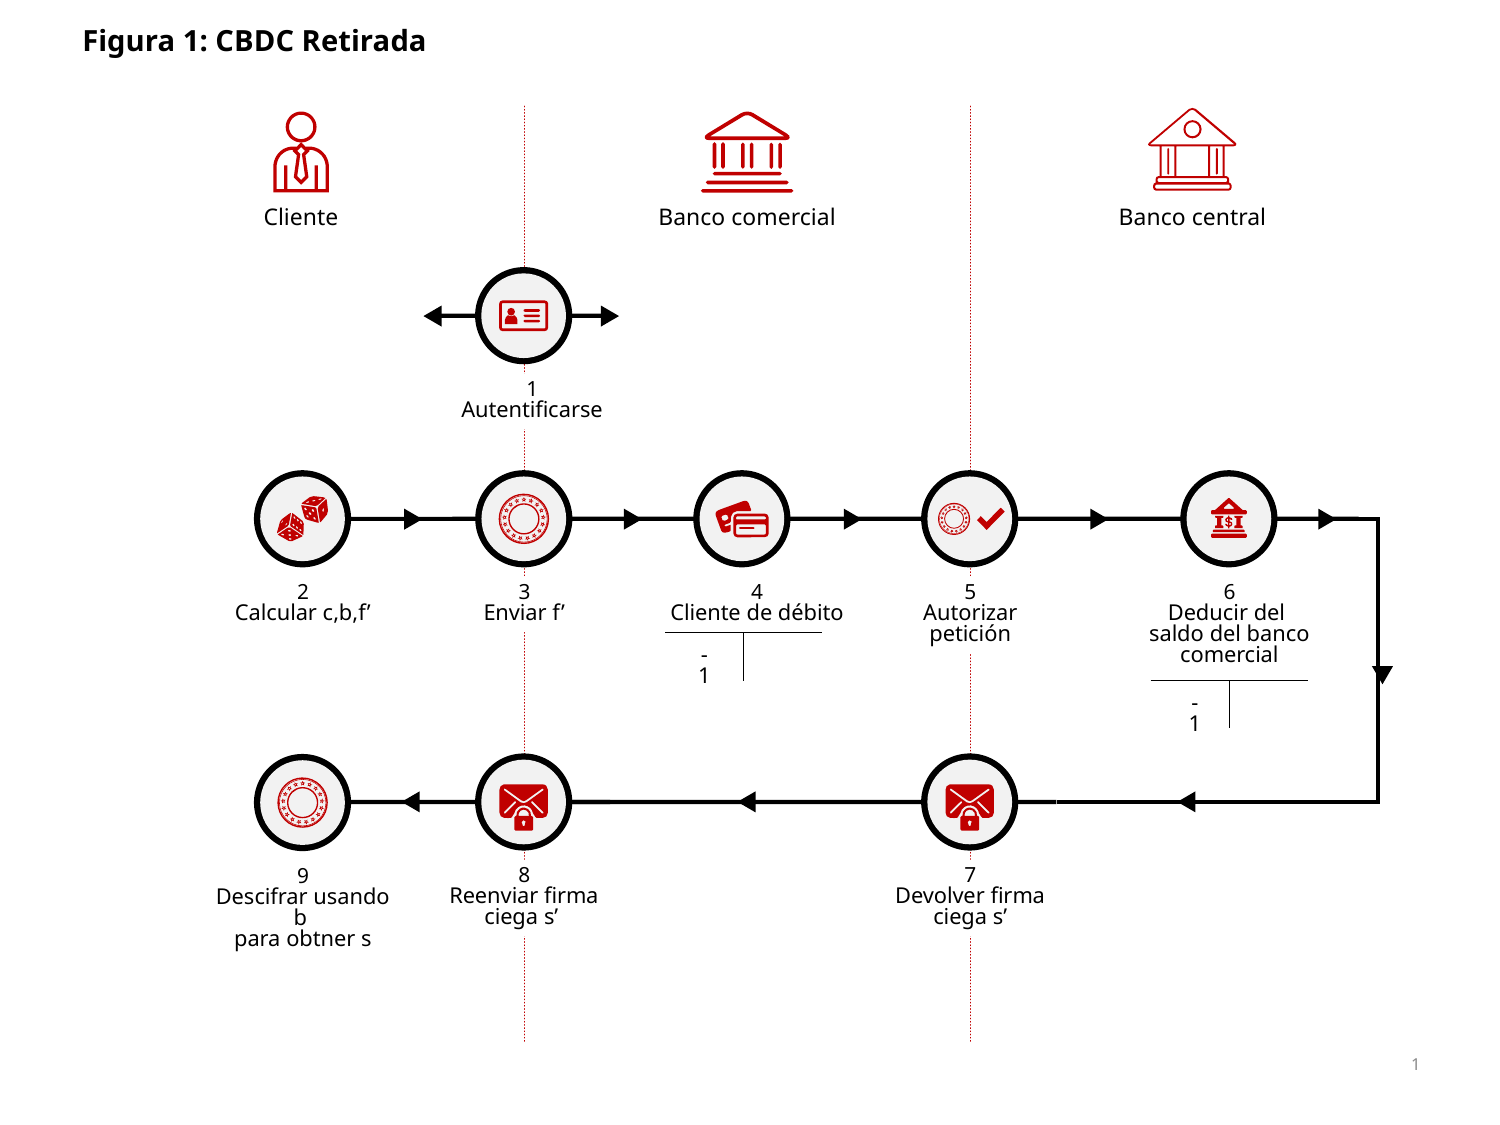

Figura 1: CBDC Retirada
Cliente
Banco comercial
Banco central
1
Autentificarse
2
Calcular c,b,f’
3
Enviar f’
4
Cliente de débito
5
Autorizar
petición
6
Deducir del
saldo del banco comercial
-1
-1
8
Reenviar firma
ciega s’
7
Devolver firma ciega s’
9
Descifrar usando b
para obtner s